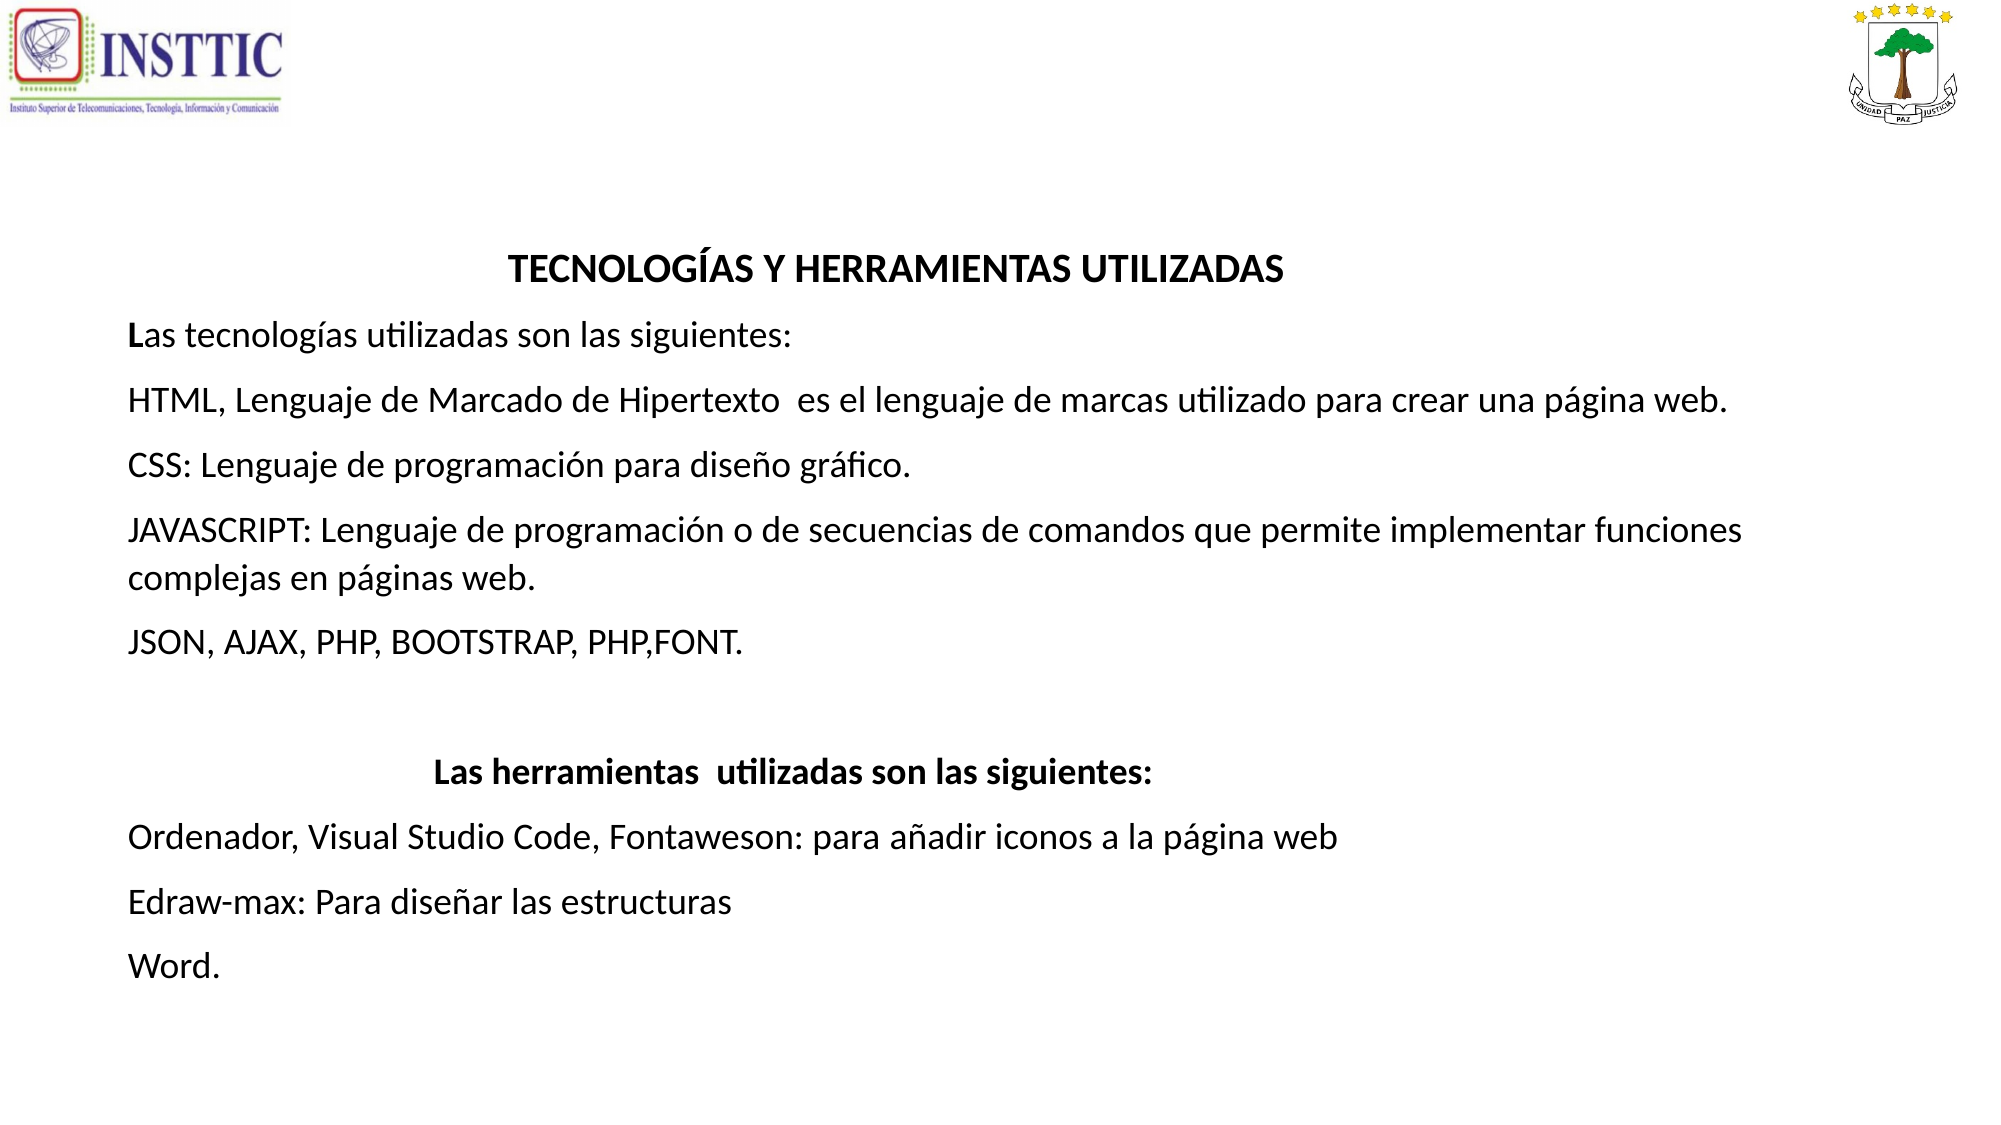

TECNOLOGÍAS Y HERRAMIENTAS UTILIZADAS
Las tecnologías utilizadas son las siguientes:
HTML, Lenguaje de Marcado de Hipertexto es el lenguaje de marcas utilizado para crear una página web.
CSS: Lenguaje de programación para diseño gráfico.
JAVASCRIPT: Lenguaje de programación o de secuencias de comandos que permite implementar funciones complejas en páginas web.
JSON, AJAX, PHP, BOOTSTRAP, PHP,FONT.
 Las herramientas utilizadas son las siguientes:
Ordenador, Visual Studio Code, Fontaweson: para añadir iconos a la página web
Edraw-max: Para diseñar las estructuras
Word.